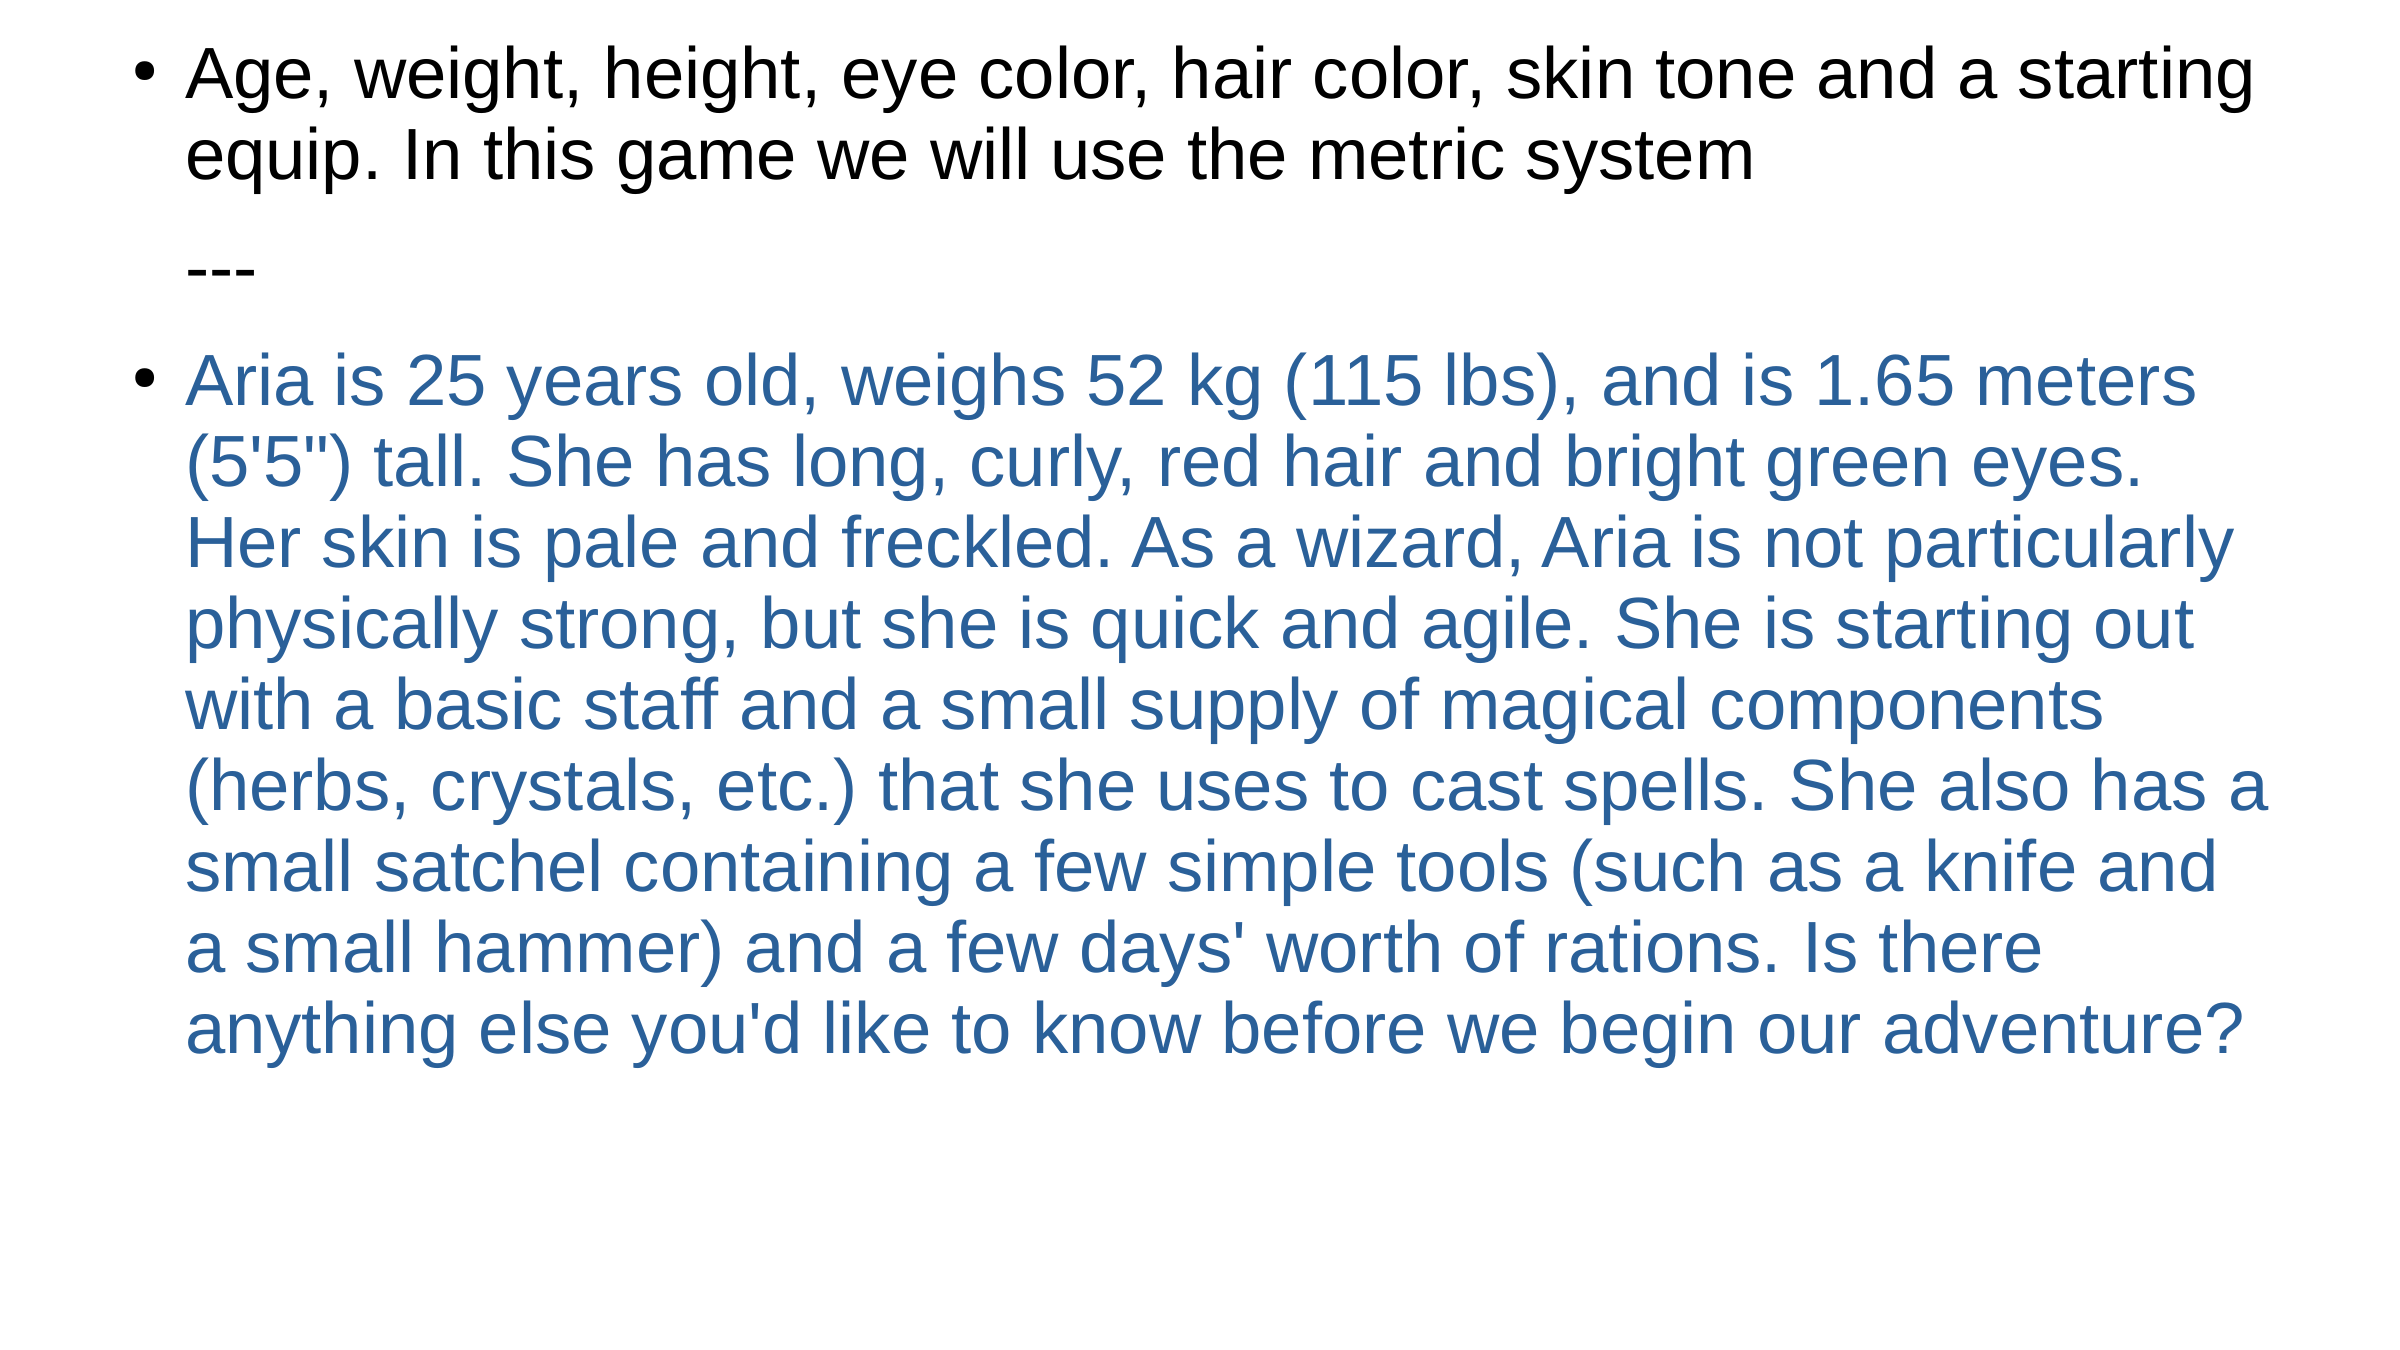

# Age, weight, height, eye color, hair color, skin tone and a starting equip. In this game we will use the metric system
---
Aria is 25 years old, weighs 52 kg (115 lbs), and is 1.65 meters (5'5") tall. She has long, curly, red hair and bright green eyes. Her skin is pale and freckled. As a wizard, Aria is not particularly physically strong, but she is quick and agile. She is starting out with a basic staff and a small supply of magical components (herbs, crystals, etc.) that she uses to cast spells. She also has a small satchel containing a few simple tools (such as a knife and a small hammer) and a few days' worth of rations. Is there anything else you'd like to know before we begin our adventure?